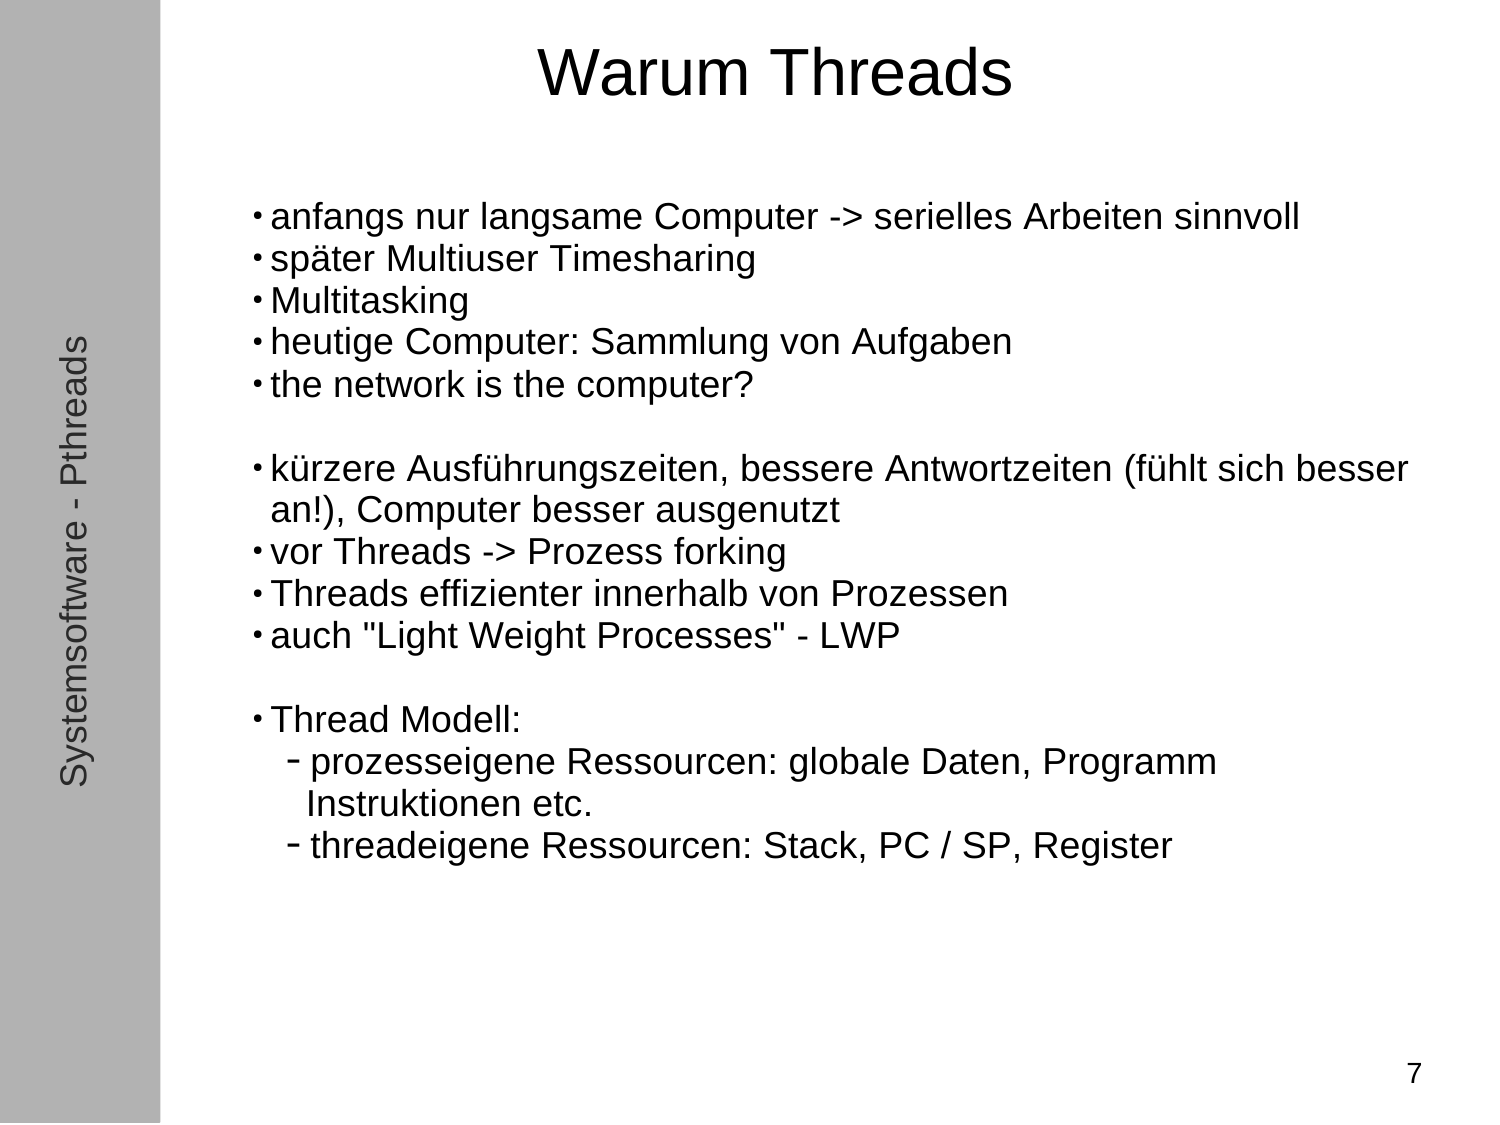

Warum Threads
anfangs nur langsame Computer -> serielles Arbeiten sinnvoll
später Multiuser Timesharing
Multitasking
heutige Computer: Sammlung von Aufgaben
the network is the computer?
kürzere Ausführungszeiten, bessere Antwortzeiten (fühlt sich besser an!), Computer besser ausgenutzt
vor Threads -> Prozess forking
Threads effizienter innerhalb von Prozessen
auch "Light Weight Processes" - LWP
Thread Modell:
prozesseigene Ressourcen: globale Daten, Programm Instruktionen etc.
threadeigene Ressourcen: Stack, PC / SP, Register
Systemsoftware - Pthreads